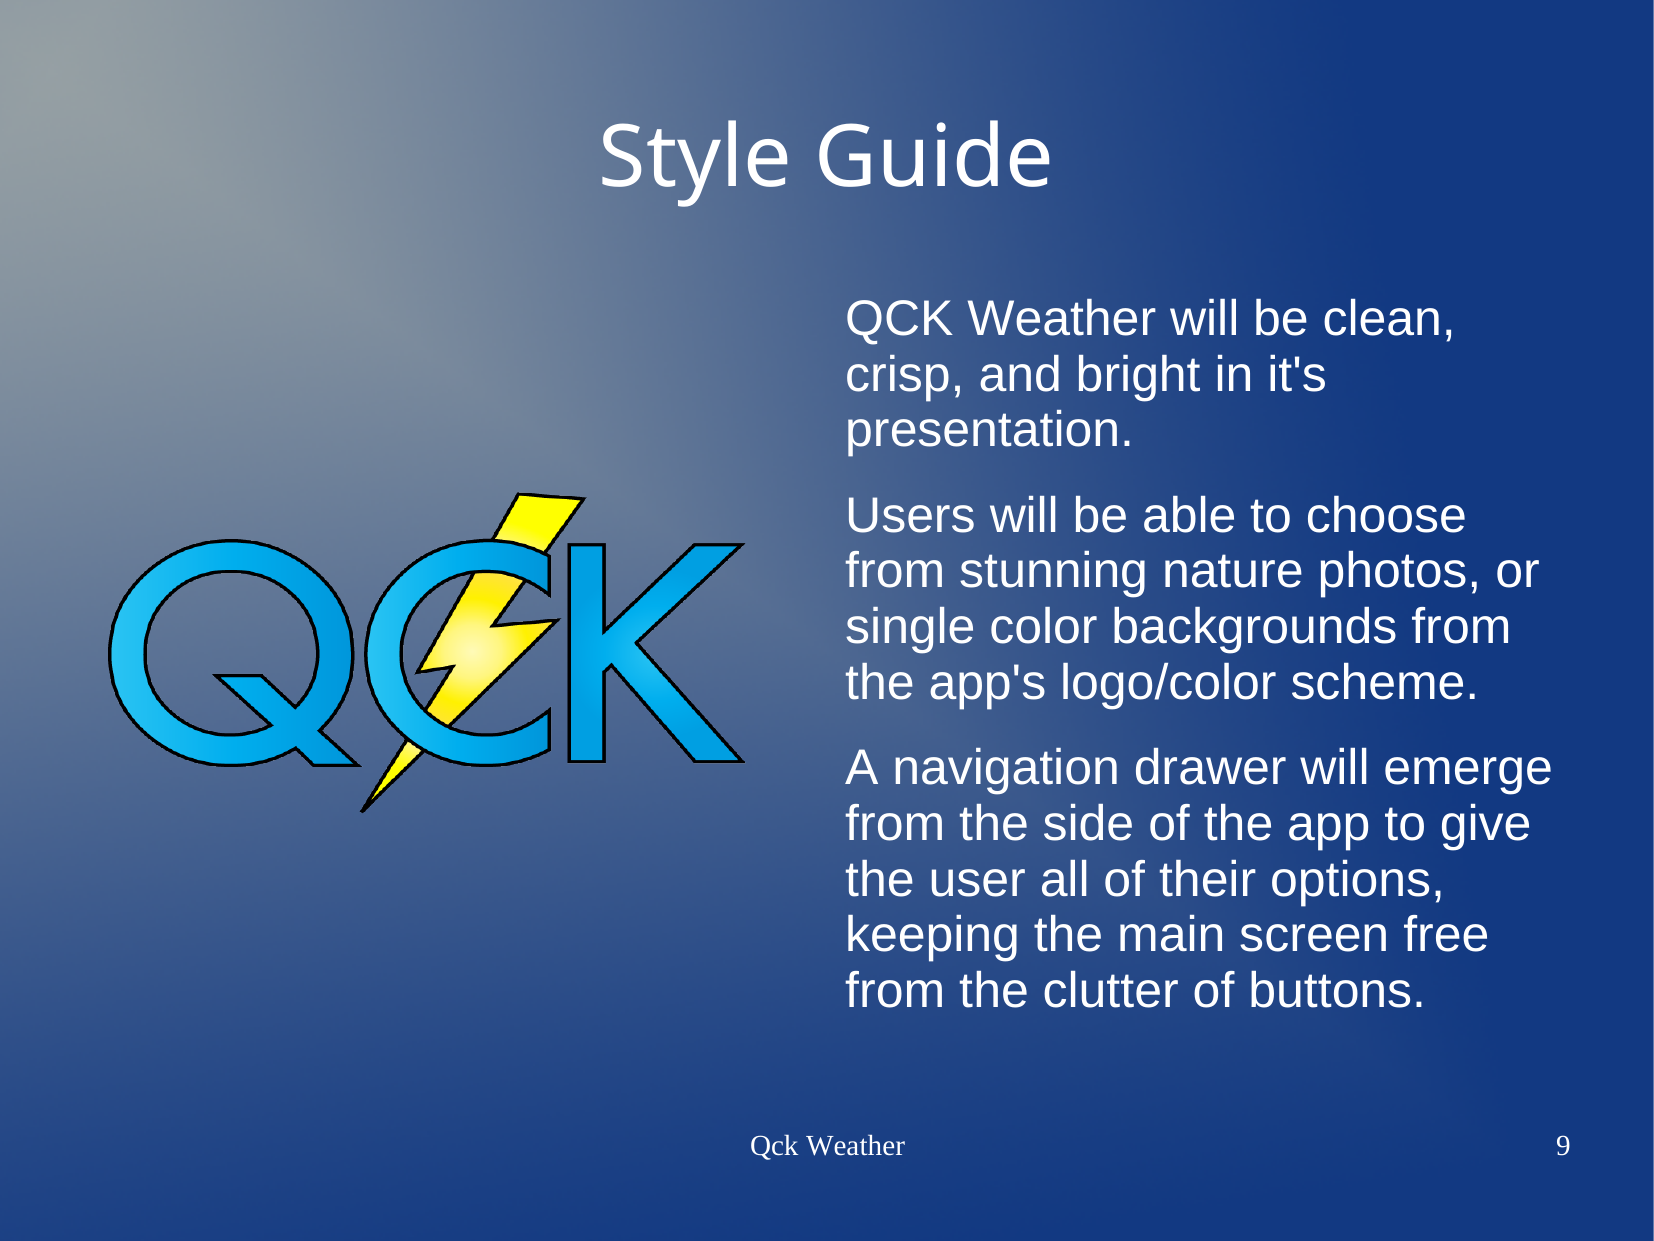

# Style Guide
QCK Weather will be clean, crisp, and bright in it's presentation.
Users will be able to choose from stunning nature photos, or single color backgrounds from the app's logo/color scheme.
A navigation drawer will emerge from the side of the app to give the user all of their options, keeping the main screen free from the clutter of buttons.
Qck Weather
9